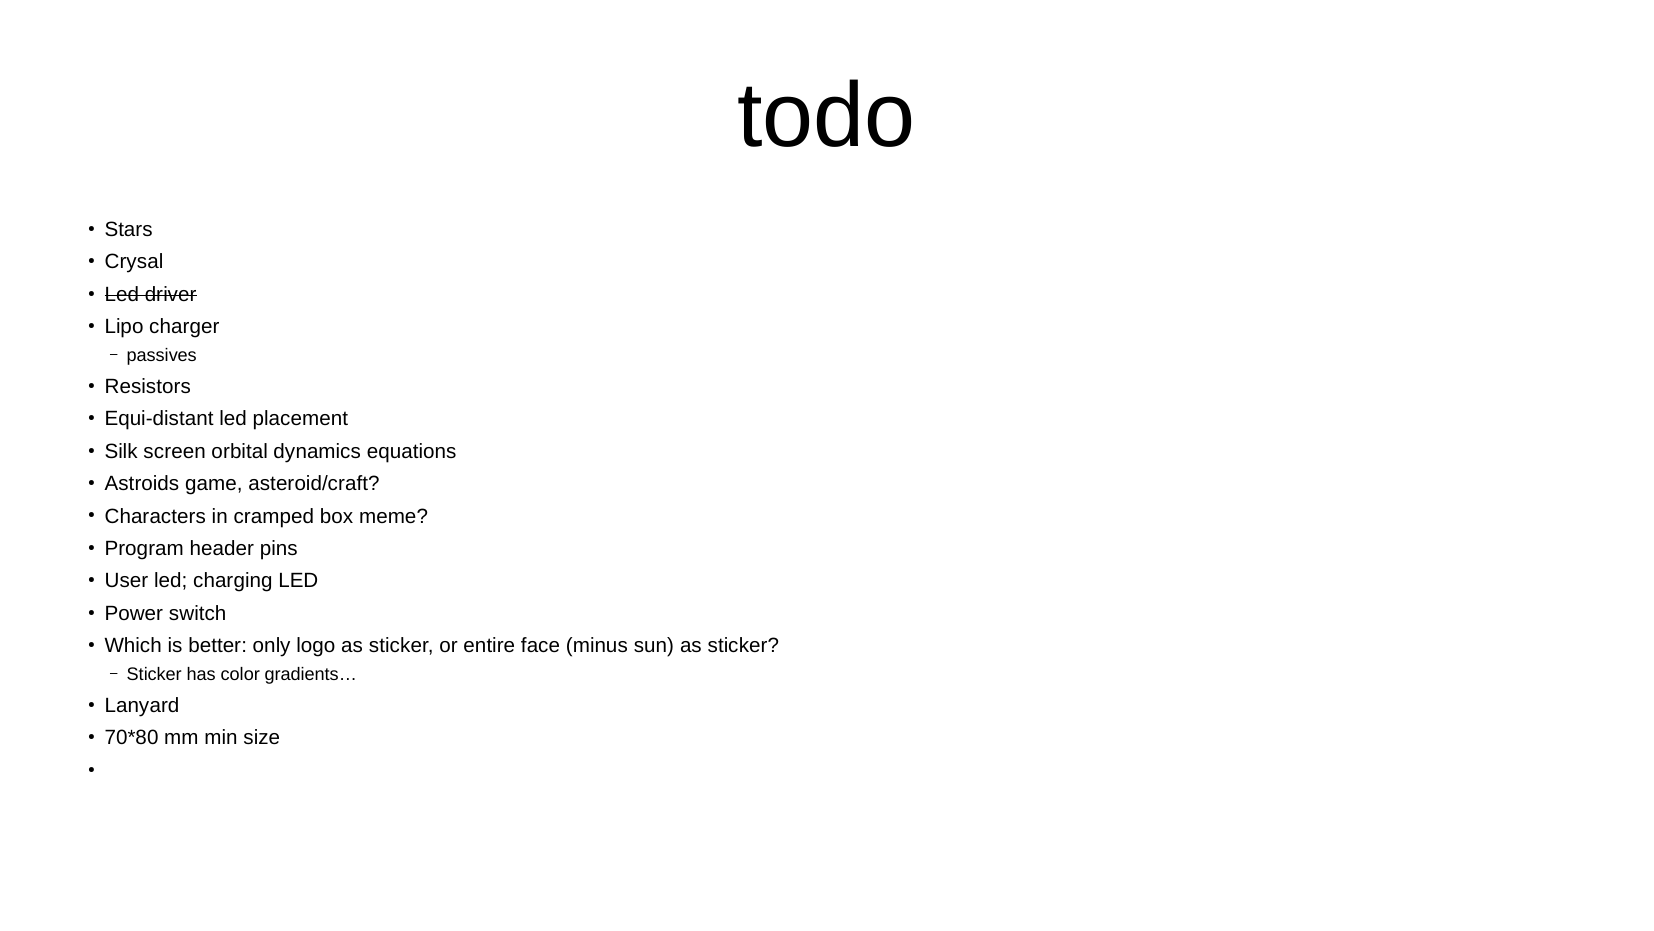

# todo
Stars
Crysal
Led driver
Lipo charger
passives
Resistors
Equi-distant led placement
Silk screen orbital dynamics equations
Astroids game, asteroid/craft?
Characters in cramped box meme?
Program header pins
User led; charging LED
Power switch
Which is better: only logo as sticker, or entire face (minus sun) as sticker?
Sticker has color gradients…
Lanyard
70*80 mm min size